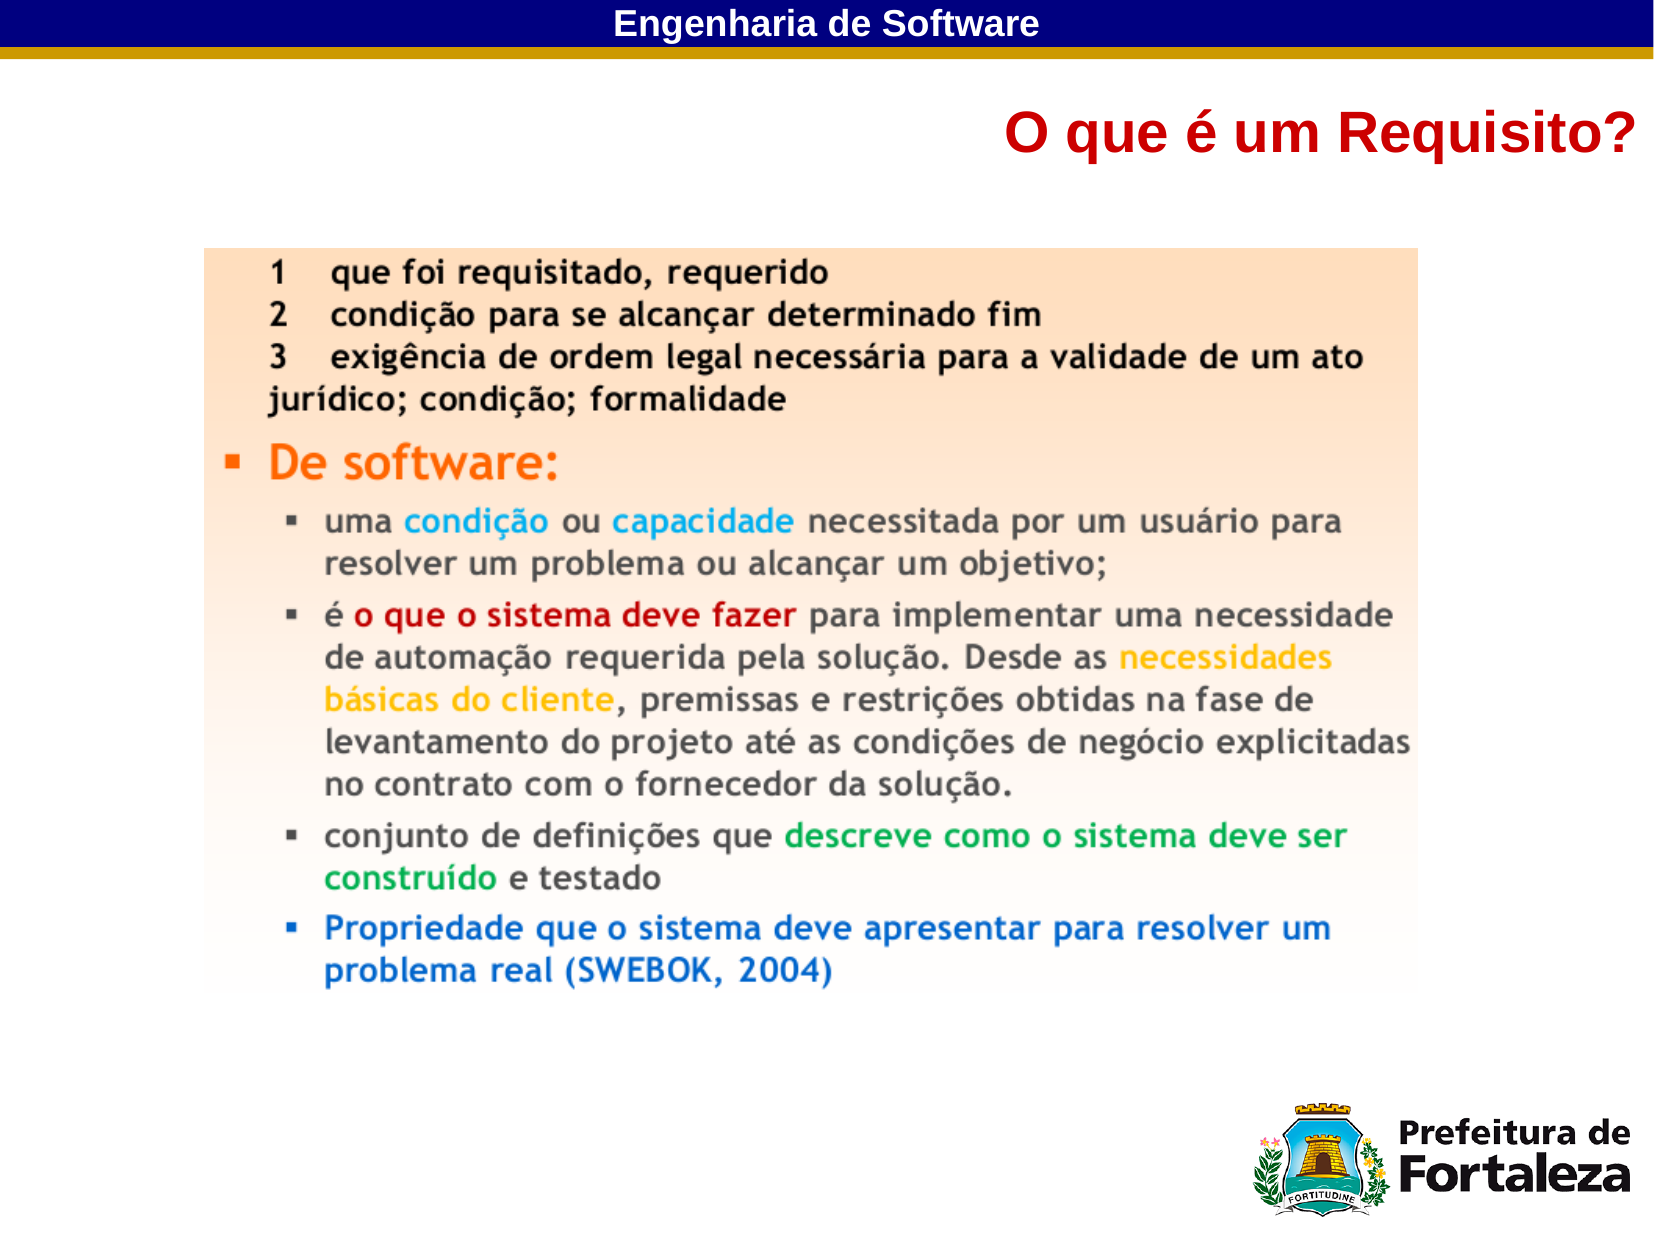

Engenharia de Software
O que é um Requisito?